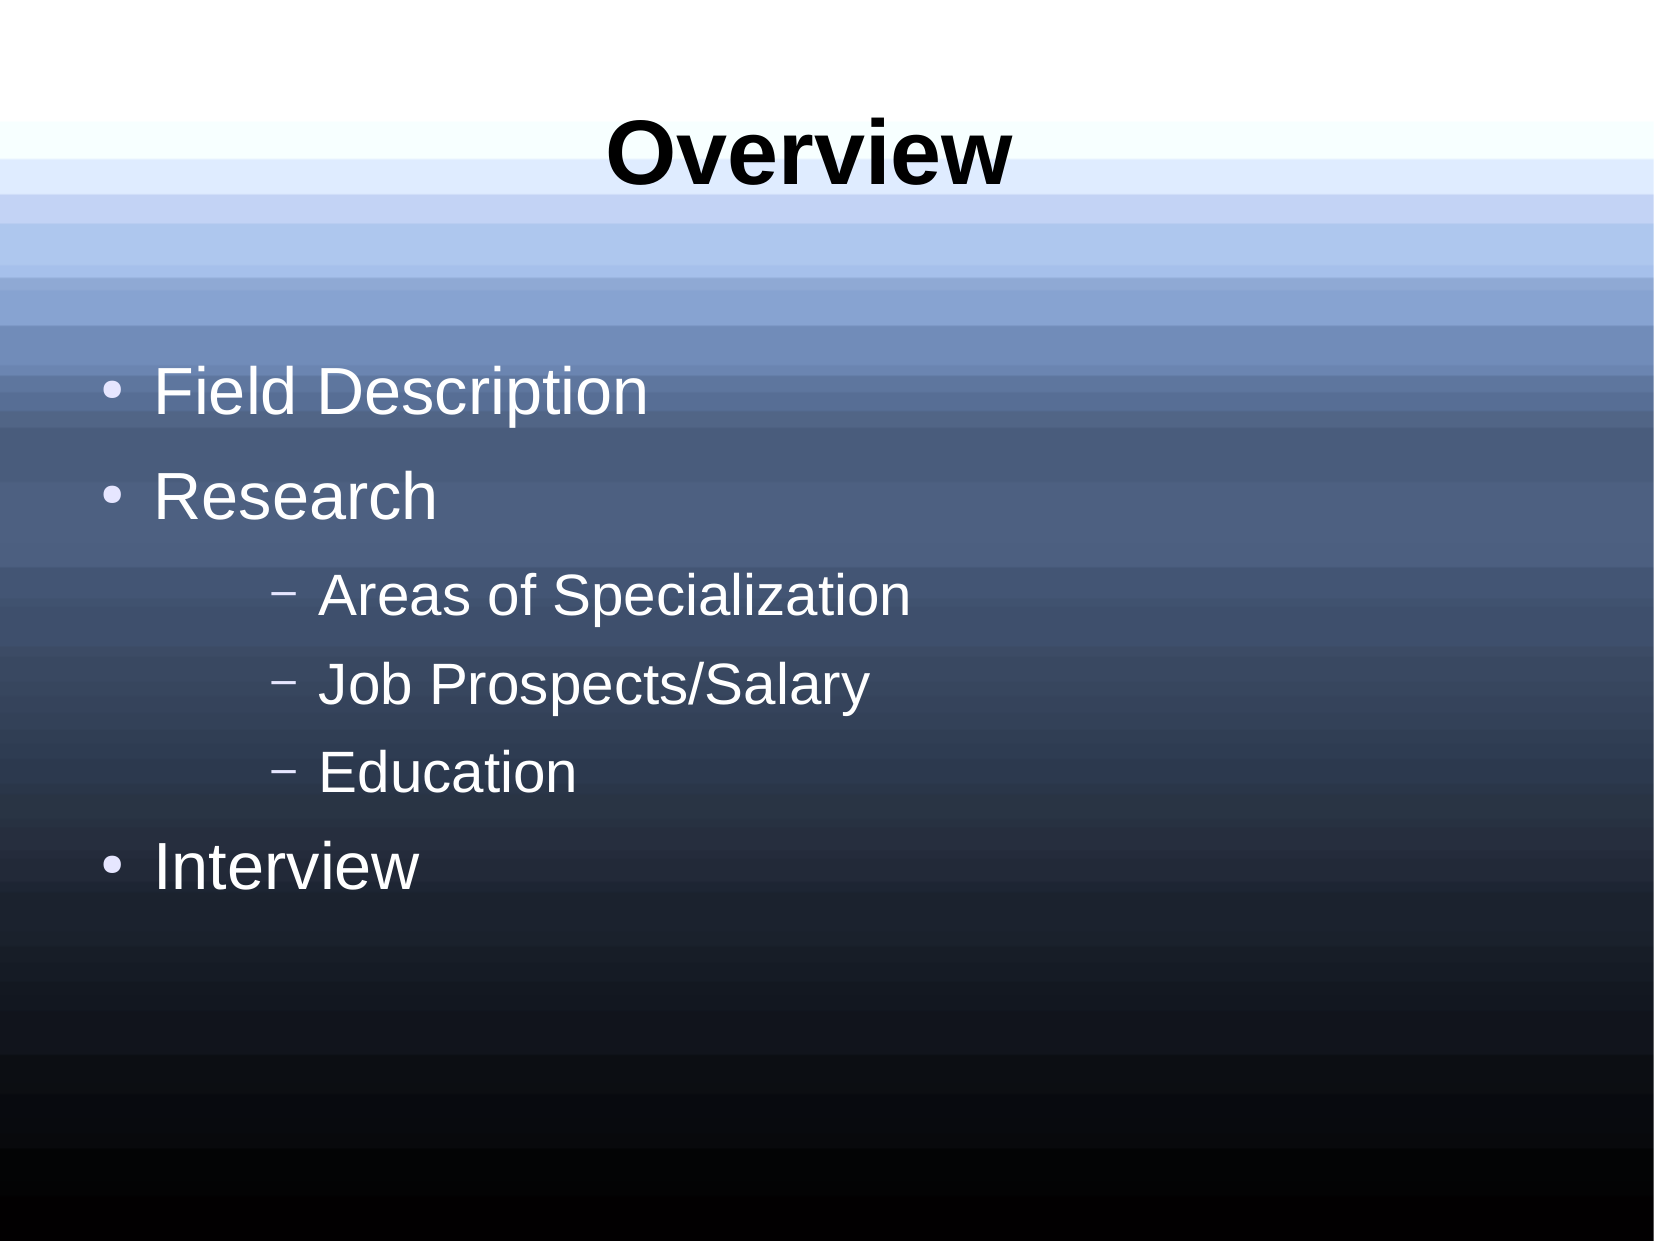

# Overview
Field Description
Research
Areas of Specialization
Job Prospects/Salary
Education
Interview